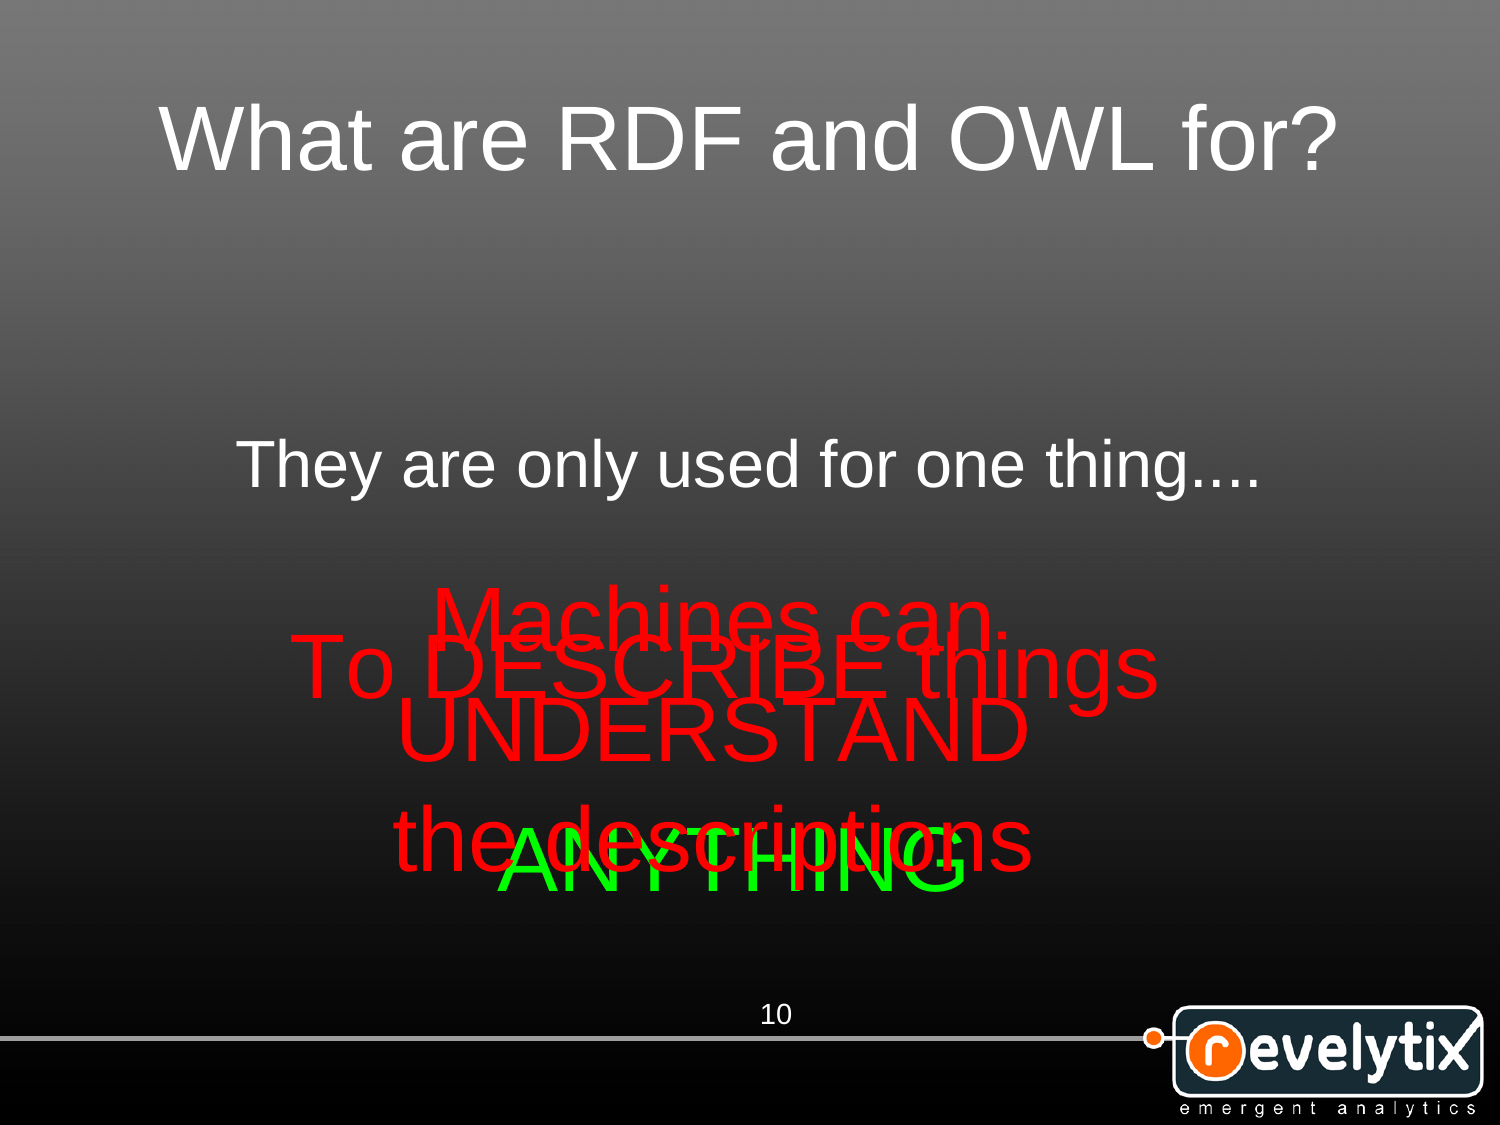

# What are RDF and OWL for?
They are only used for one thing....
Machines can
UNDERSTAND
the descriptions
To DESCRIBE things
ANYTHING
10